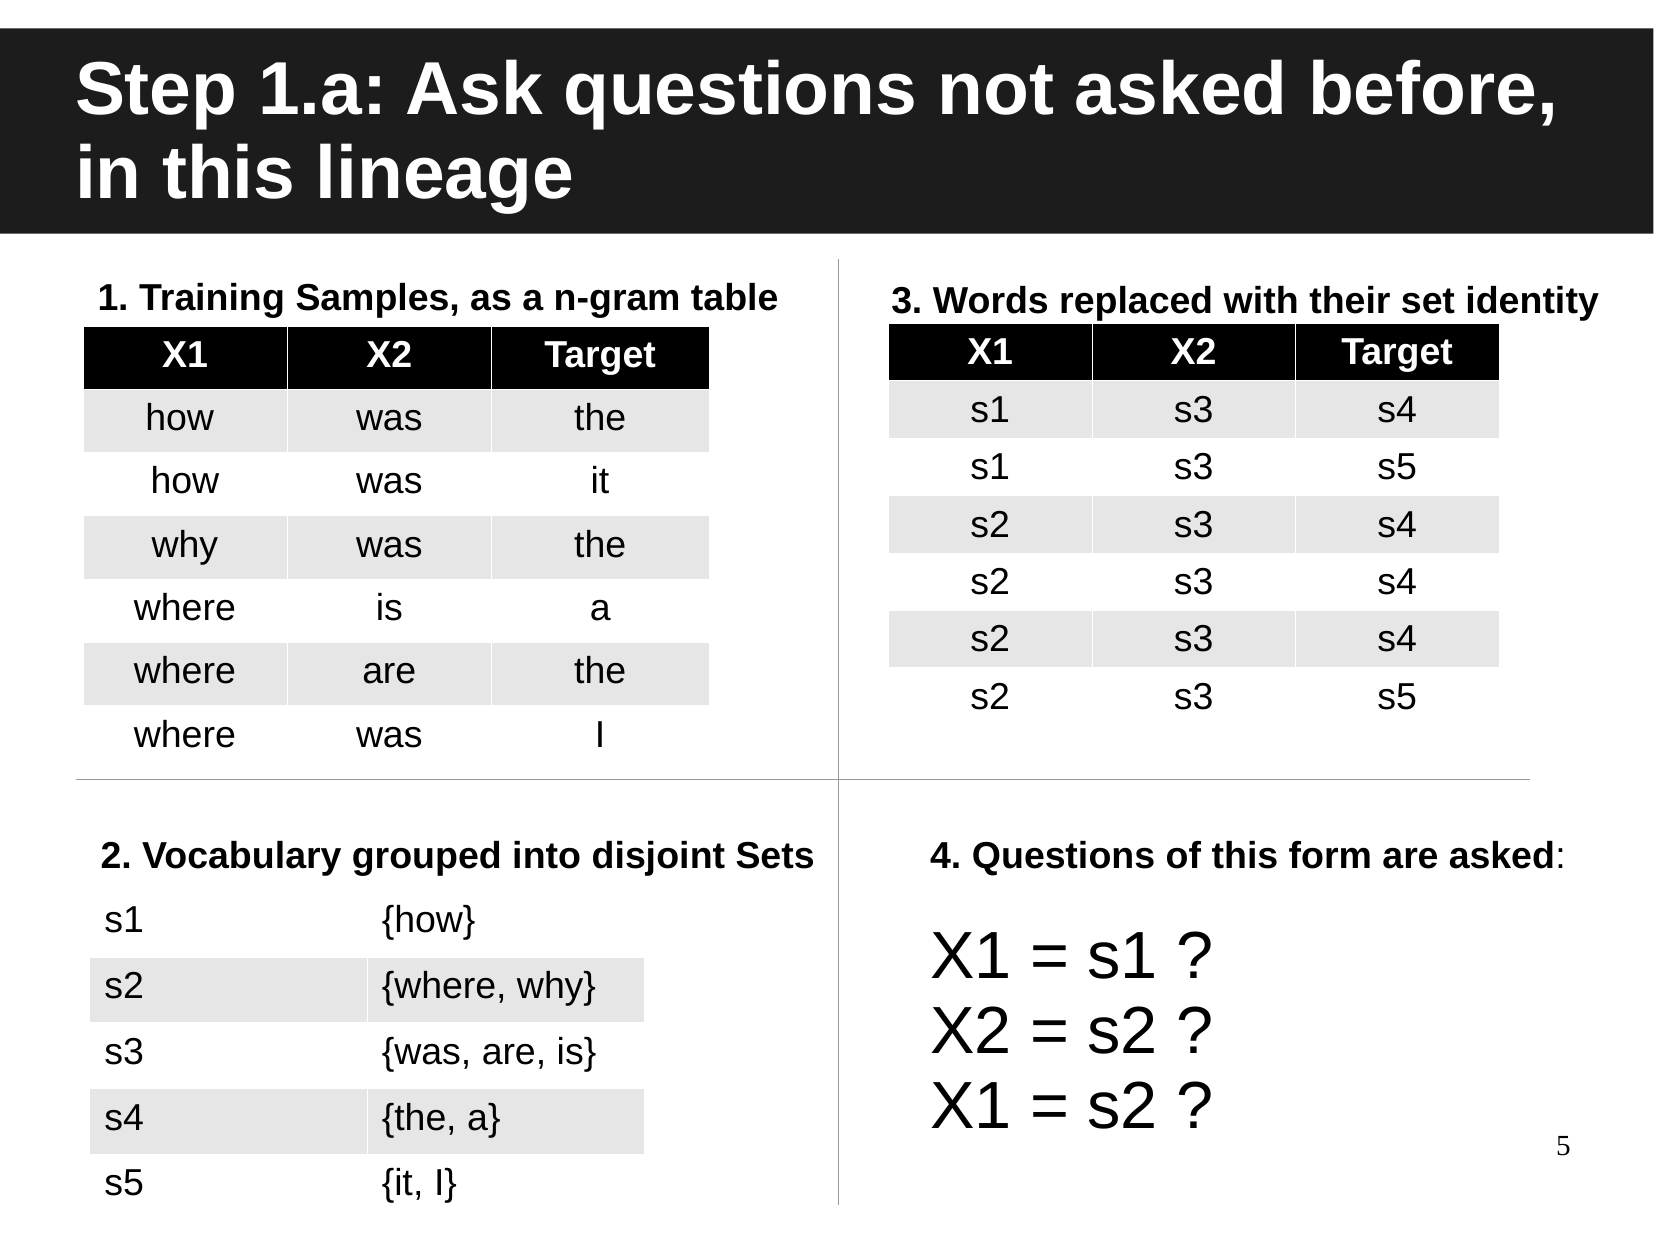

# Step 1.a: Ask questions not asked before, in this lineage
1. Training Samples, as a n-gram table
3. Words replaced with their set identity
| X1 | X2 | Target |
| --- | --- | --- |
| s1 | s3 | s4 |
| s1 | s3 | s5 |
| s2 | s3 | s4 |
| s2 | s3 | s4 |
| s2 | s3 | s4 |
| s2 | s3 | s5 |
| X1 | X2 | Target |
| --- | --- | --- |
| how | was | the |
| how | was | it |
| why | was | the |
| where | is | a |
| where | are | the |
| where | was | I |
2. Vocabulary grouped into disjoint Sets
4. Questions of this form are asked:
X1 = s1 ?
X2 = s2 ?
X1 = s2 ?
| s1 | {how} |
| --- | --- |
| s2 | {where, why} |
| s3 | {was, are, is} |
| s4 | {the, a} |
| s5 | {it, I} |
5